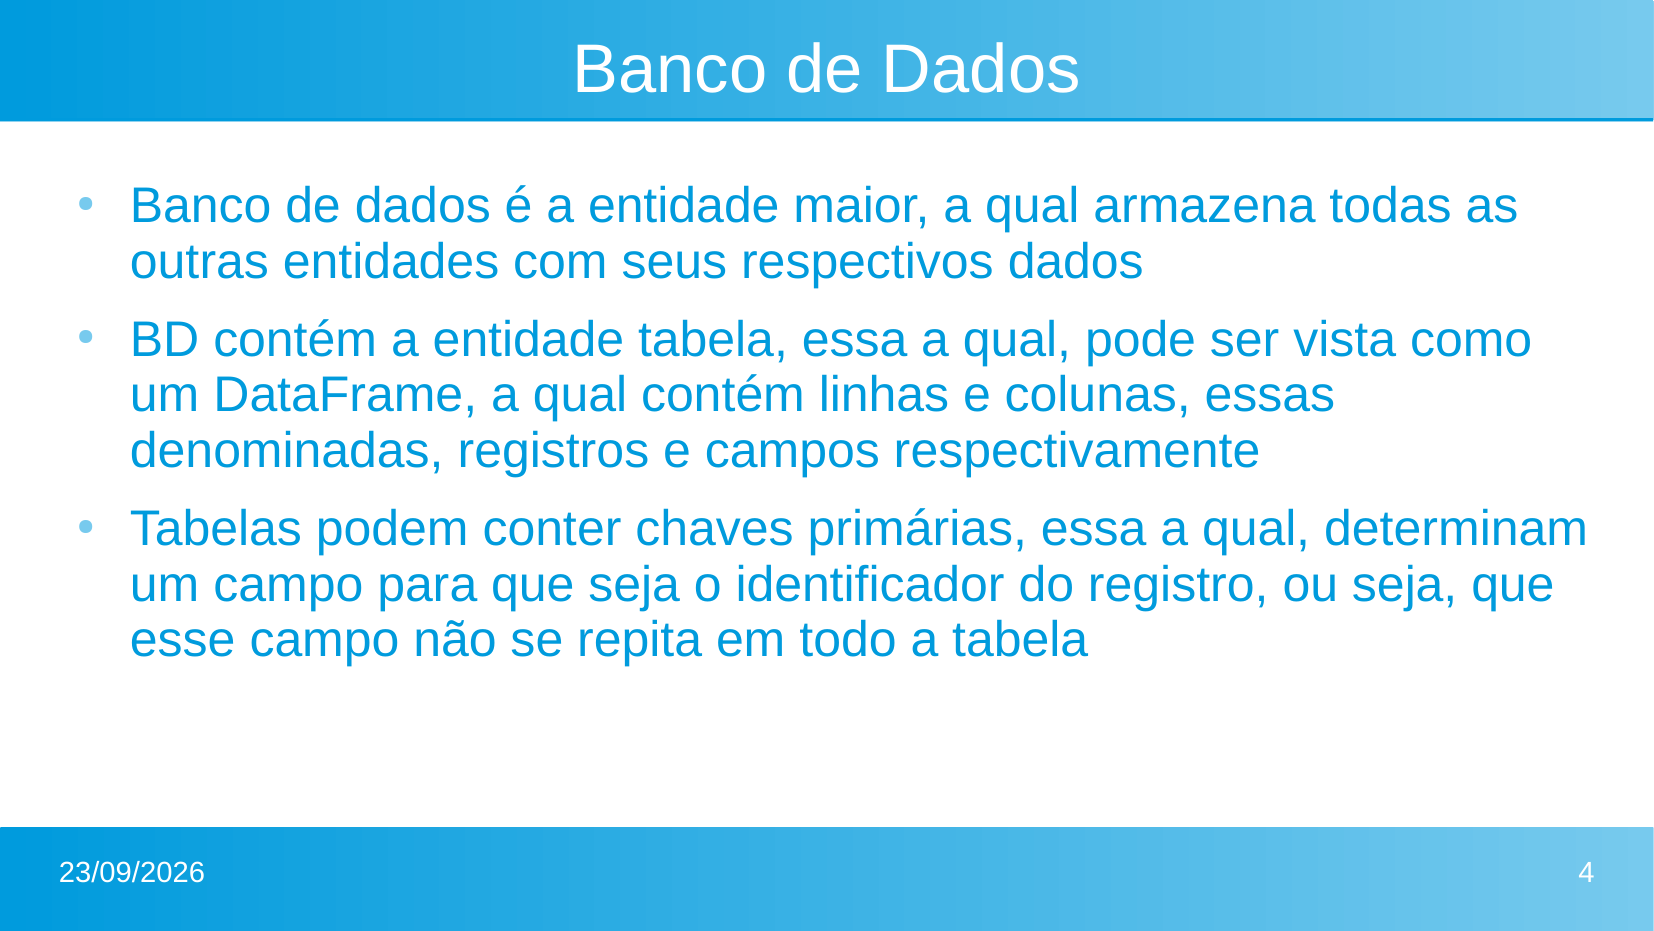

# Banco de Dados
Banco de dados é a entidade maior, a qual armazena todas as outras entidades com seus respectivos dados
BD contém a entidade tabela, essa a qual, pode ser vista como um DataFrame, a qual contém linhas e colunas, essas denominadas, registros e campos respectivamente
Tabelas podem conter chaves primárias, essa a qual, determinam um campo para que seja o identificador do registro, ou seja, que esse campo não se repita em todo a tabela
4